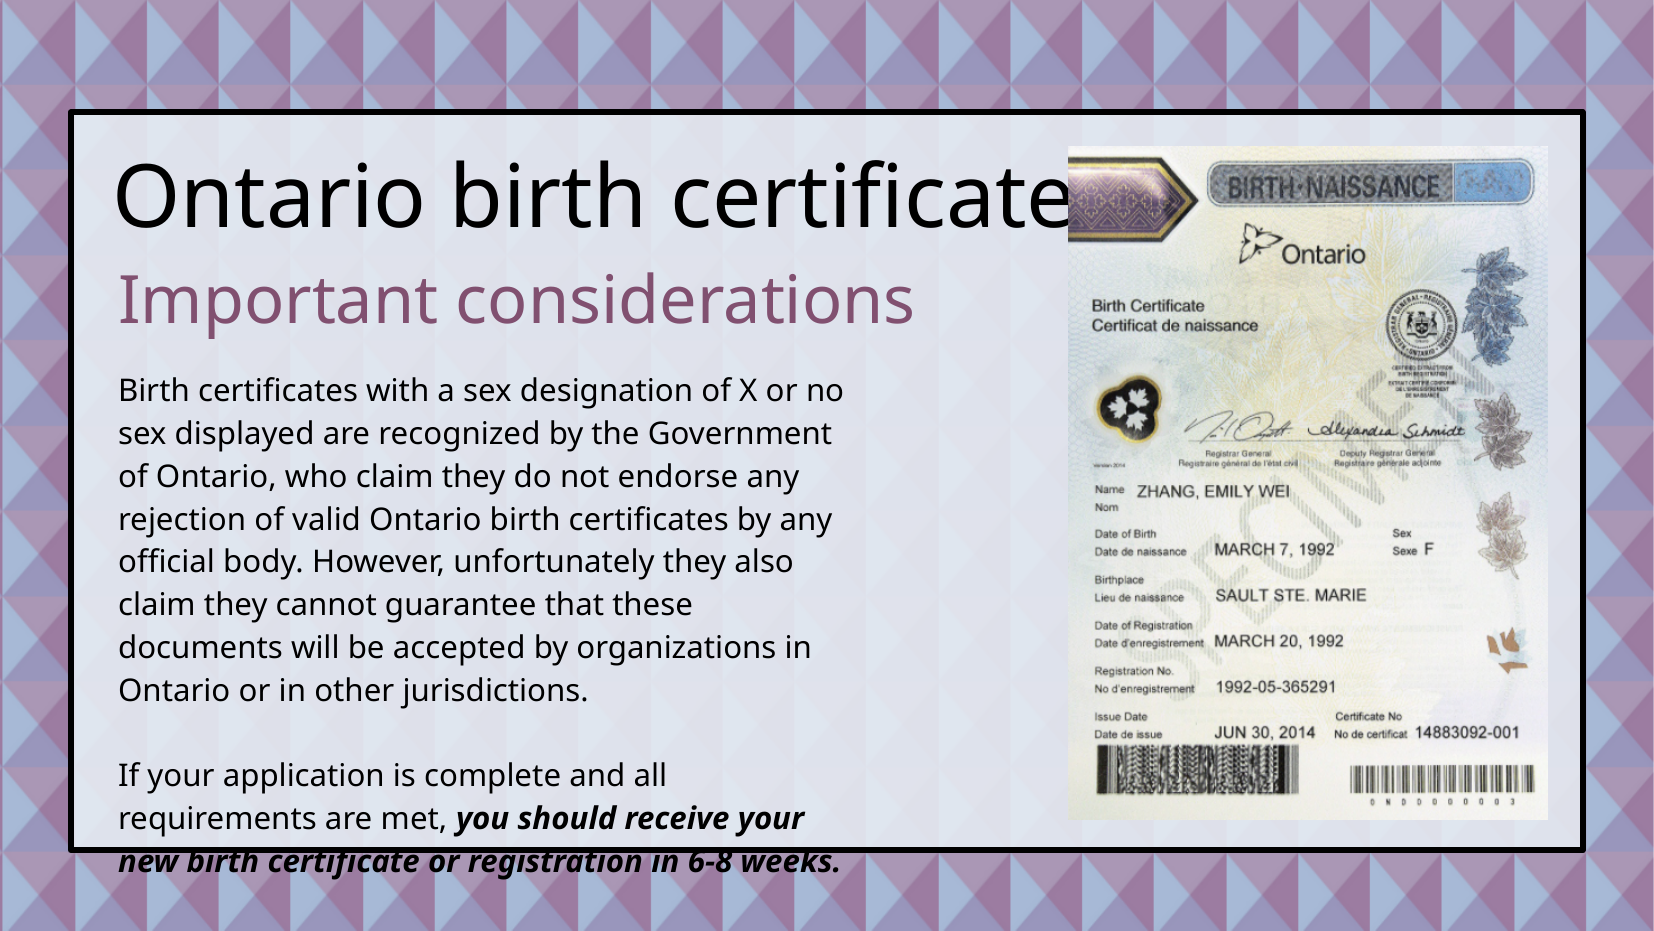

# Ontario birth certificates
Important considerations
Birth certificates with a sex designation of X or no sex displayed are recognized by the Government of Ontario, who claim they do not endorse any rejection of valid Ontario birth certificates by any official body. However, unfortunately they also claim they cannot guarantee that these documents will be accepted by organizations in Ontario or in other jurisdictions.
If your application is complete and all requirements are met, you should receive your new birth certificate or registration in 6-8 weeks.